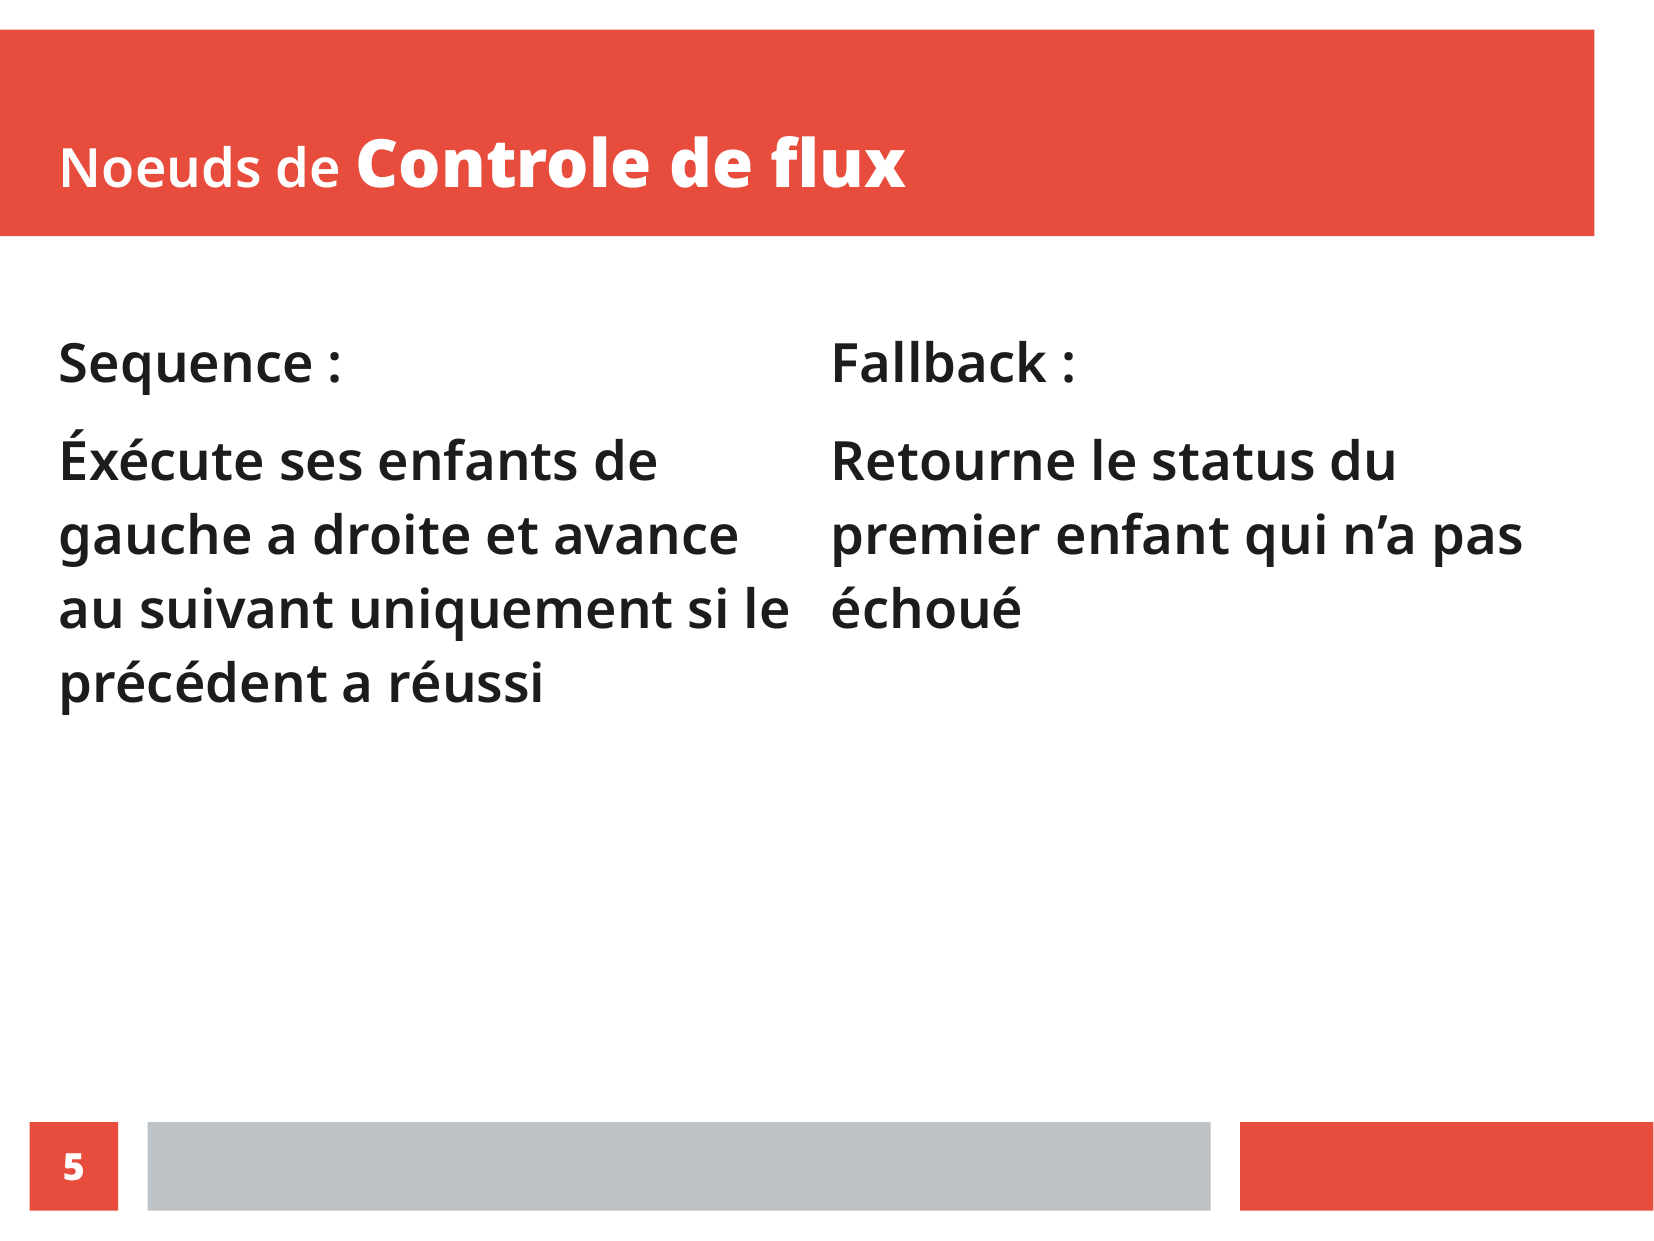

# Noeuds de Controle de flux
Sequence :
Éxécute ses enfants de gauche a droite et avance au suivant uniquement si le précédent a réussi
Fallback :
Retourne le status du premier enfant qui n’a pas échoué
5